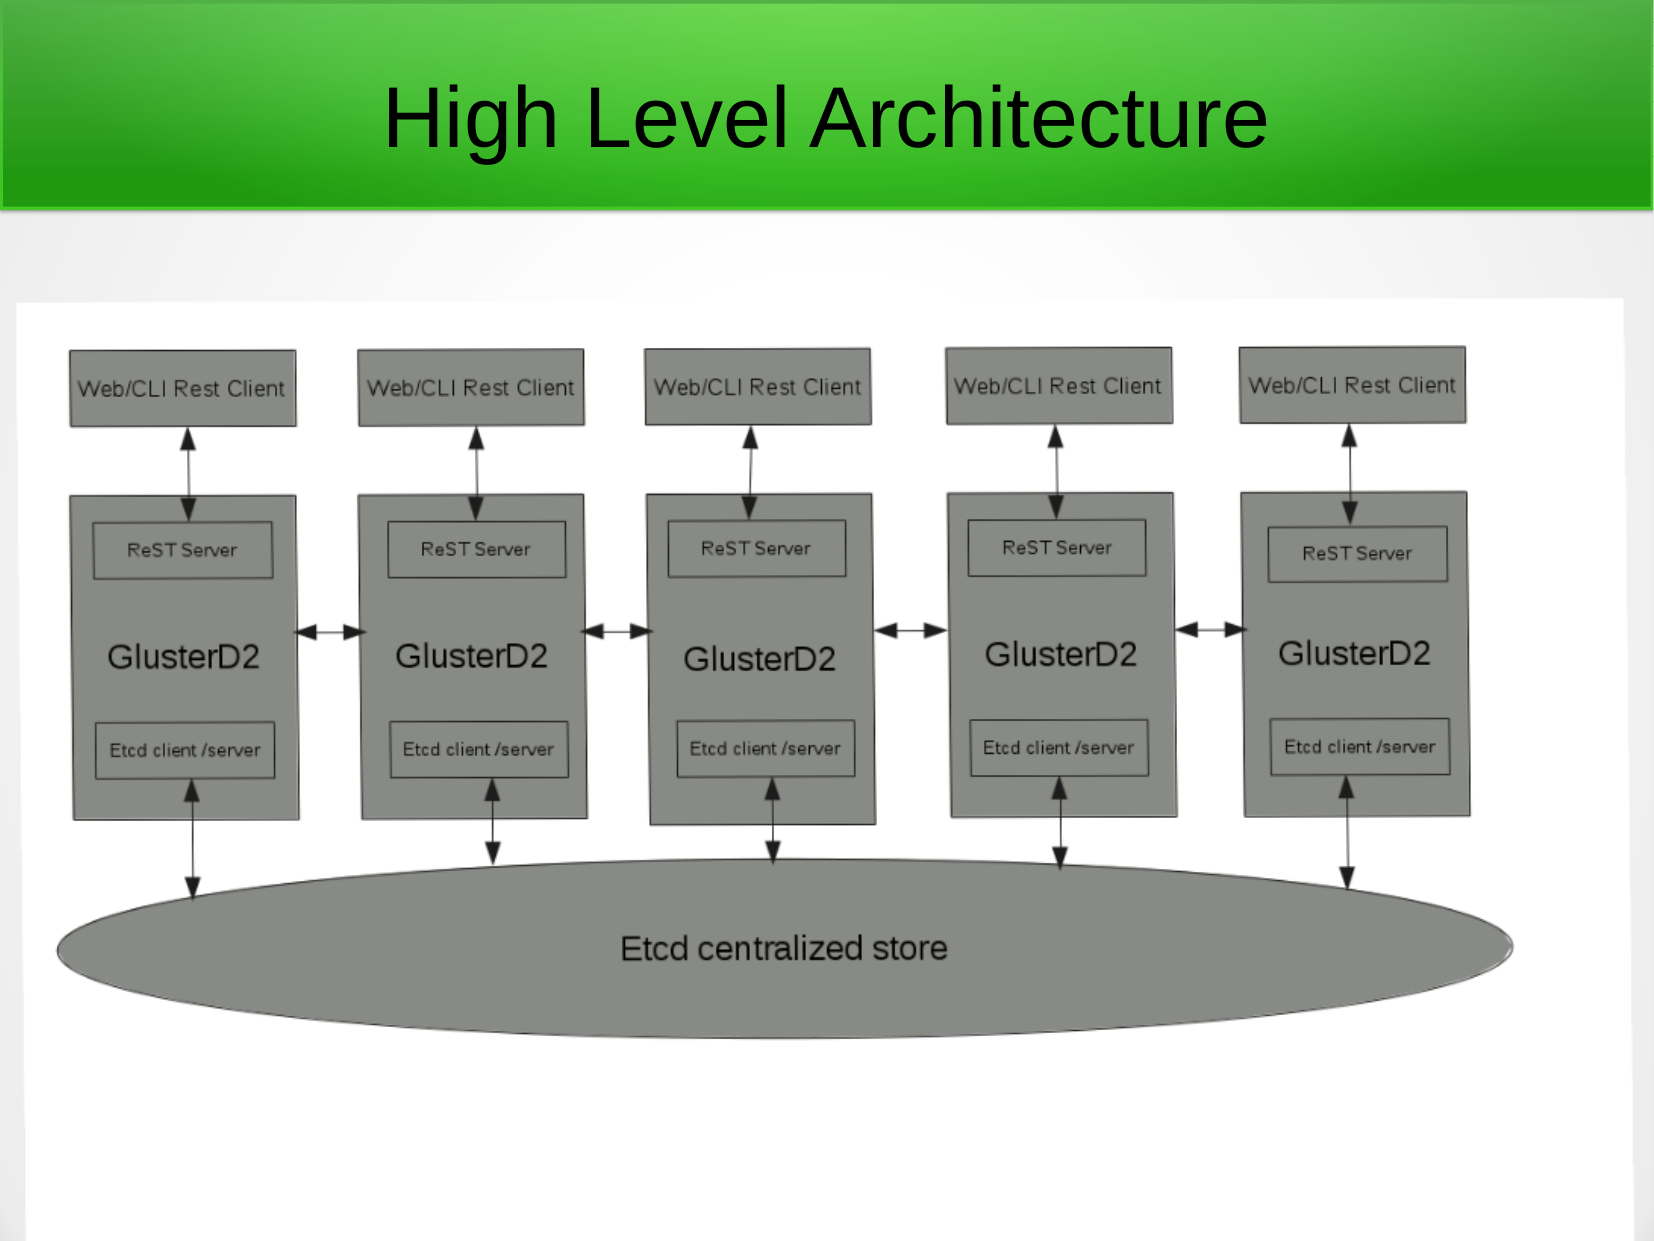

# High Level Architecture
Vault - April 21, 2016
14